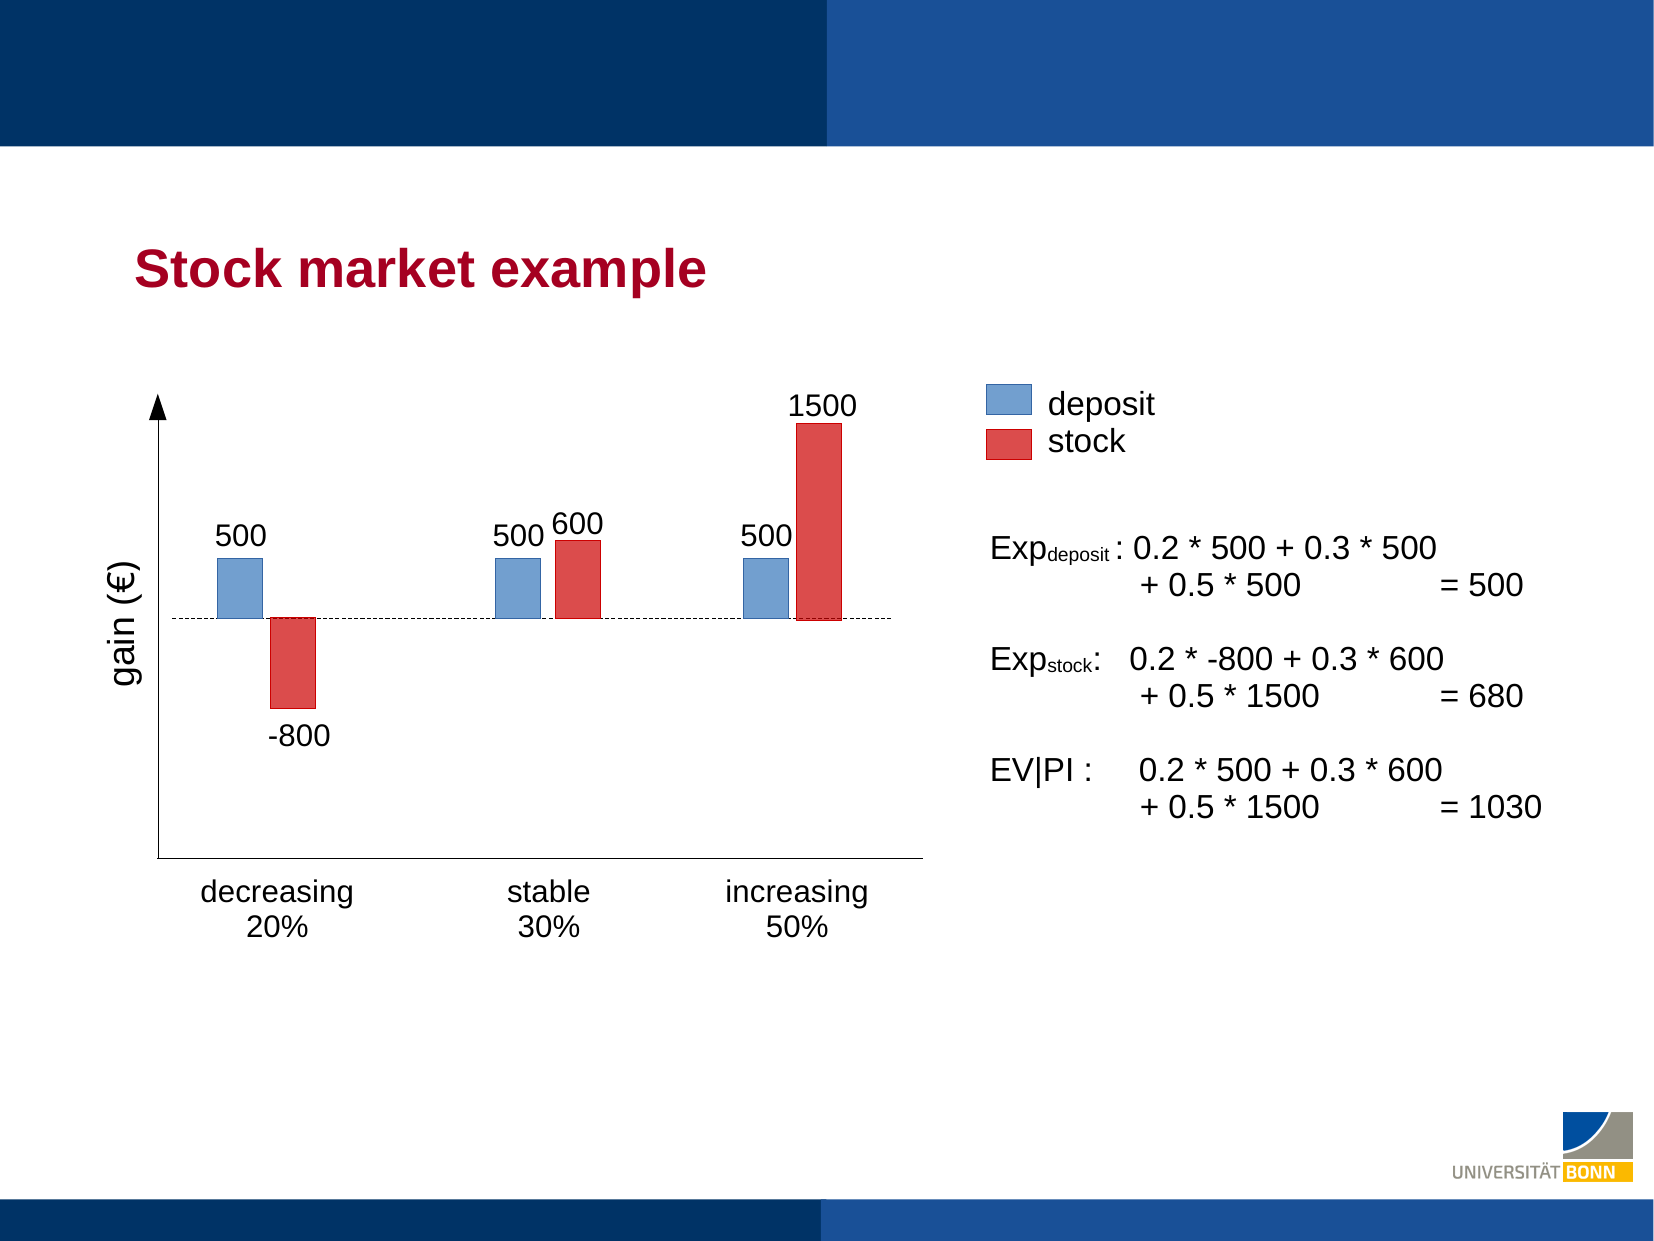

Stock market example
deposit
stock
1500
600
500
500
500
Expdeposit : 0.2 * 500 + 0.3 * 500
		+ 0.5 * 500 		= 500
Expstock: 0.2 * -800 + 0.3 * 600
		+ 0.5 * 1500		= 680
EV|PI : 0.2 * 500 + 0.3 * 600
		+ 0.5 * 1500 		= 1030
gain (€)
-800
decreasing
20%
stable
30%
increasing
50%